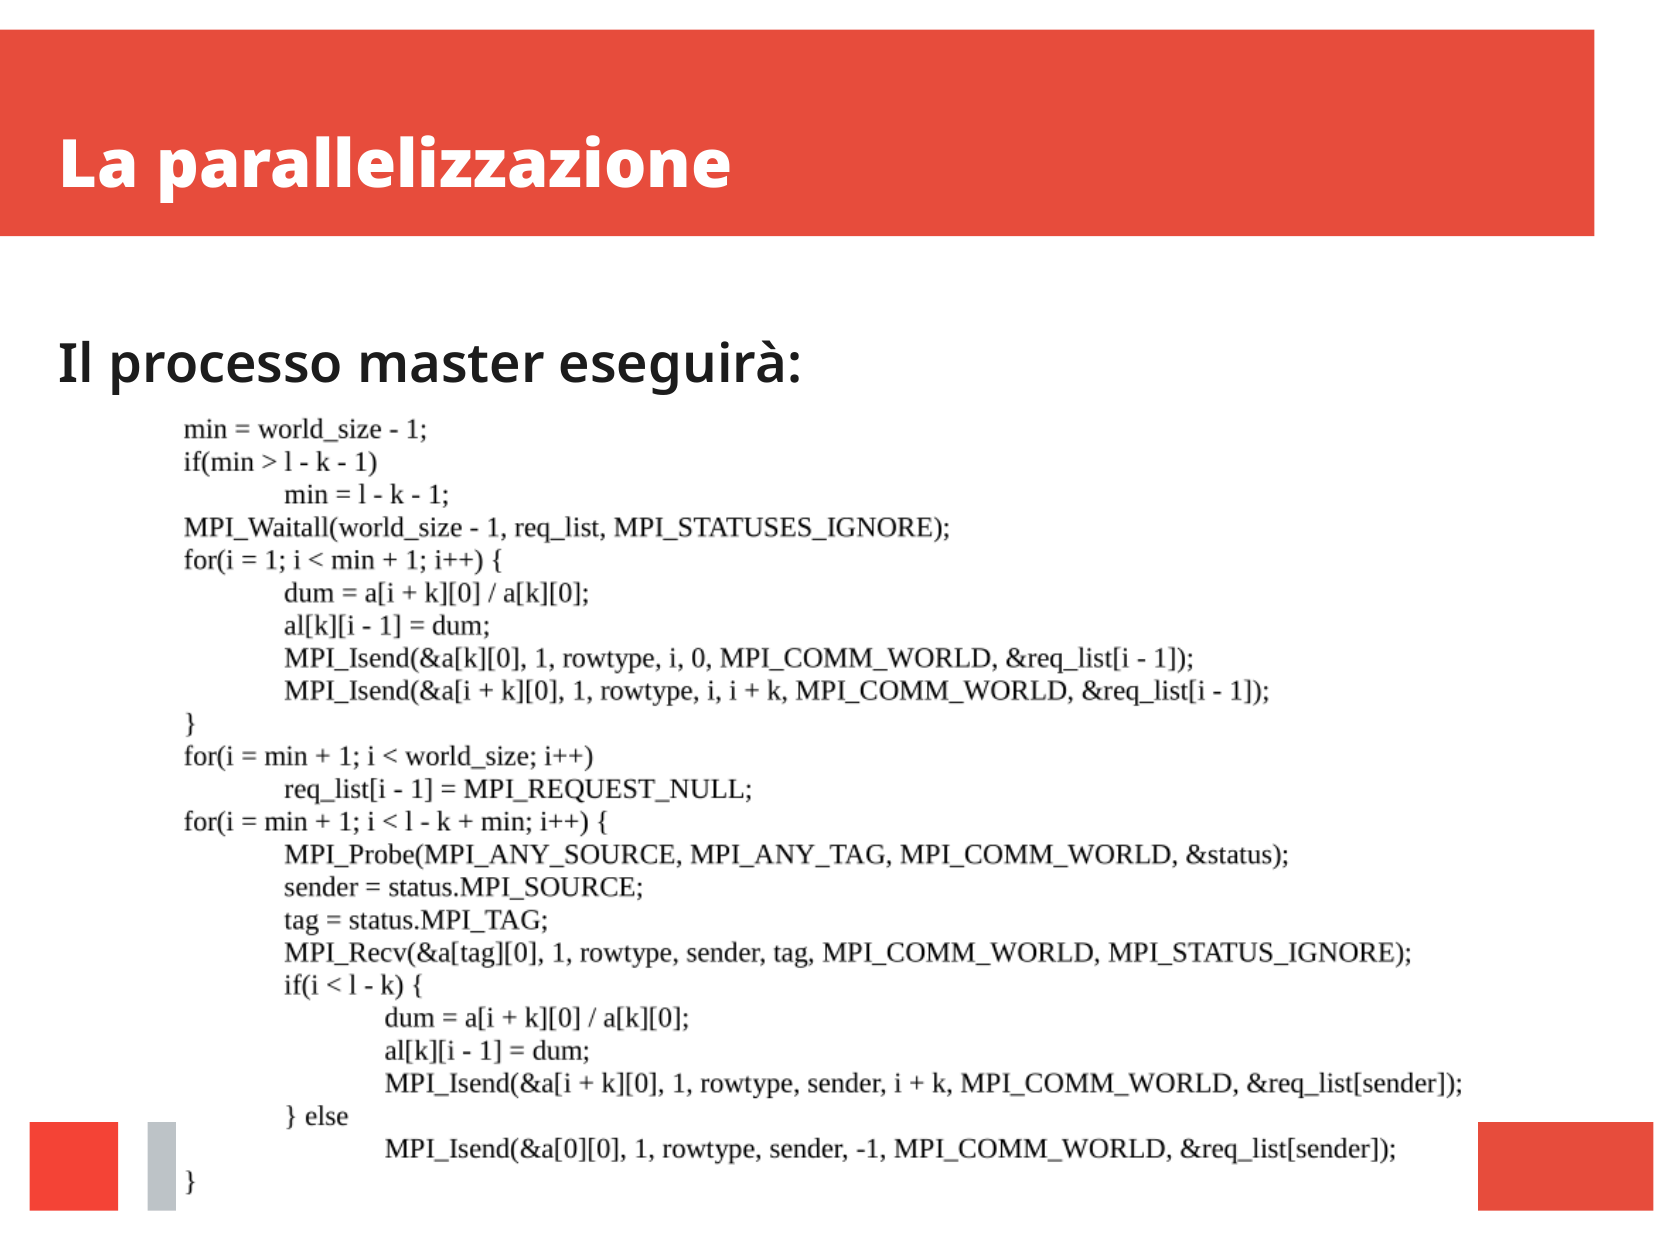

# La parallelizzazione
Il processo master eseguirà: